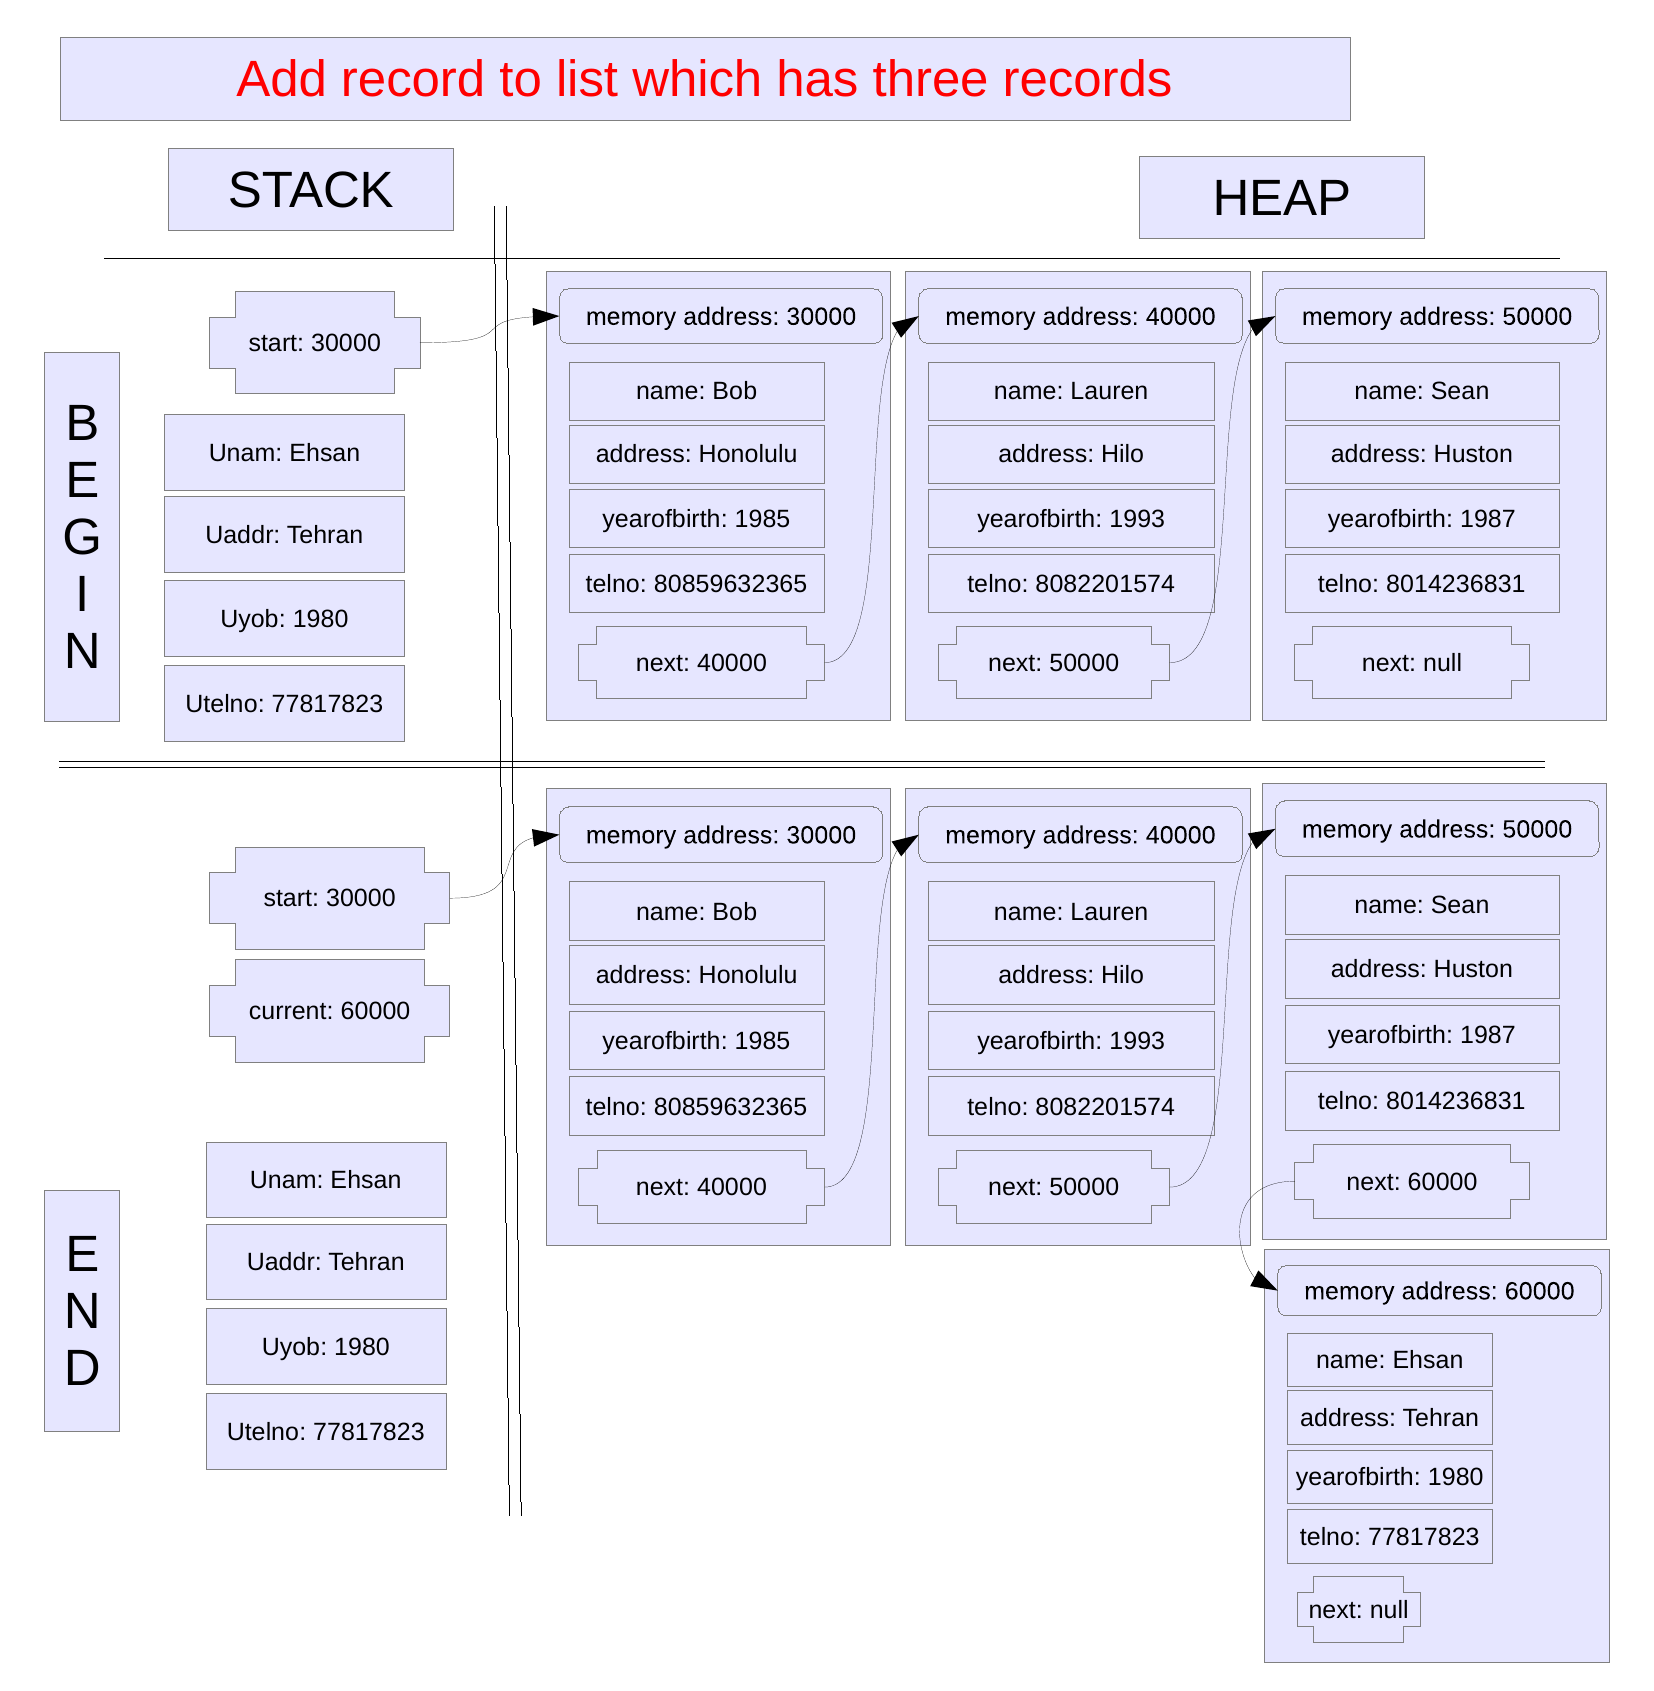

Add record to list which has three records
STACK
HEAP
memory address: 30000
memory address: 40000
memory address: 50000
start: 30000
B
E
G
I
N
name: Bob
name: Lauren
name: Sean
Unam: Ehsan
Uaddr: Tehran
Uyob: 1980
Utelno: 77817823
address: Honolulu
address: Hilo
address: Huston
yearofbirth: 1985
yearofbirth: 1993
yearofbirth: 1987
telno: 80859632365
telno: 8082201574
telno: 8014236831
next: 40000
next: 50000
next: null
memory address: 50000
memory address: 30000
memory address: 40000
start: 30000
name: Sean
name: Bob
name: Lauren
address: Huston
address: Honolulu
address: Hilo
current: 60000
yearofbirth: 1987
yearofbirth: 1985
yearofbirth: 1993
telno: 8014236831
telno: 80859632365
telno: 8082201574
Unam: Ehsan
Uaddr: Tehran
Uyob: 1980
Utelno: 77817823
next: 60000
next: 40000
next: 50000
E
N
D
memory address: 60000
name: Ehsan
address: Tehran
yearofbirth: 1980
telno: 77817823
next: null